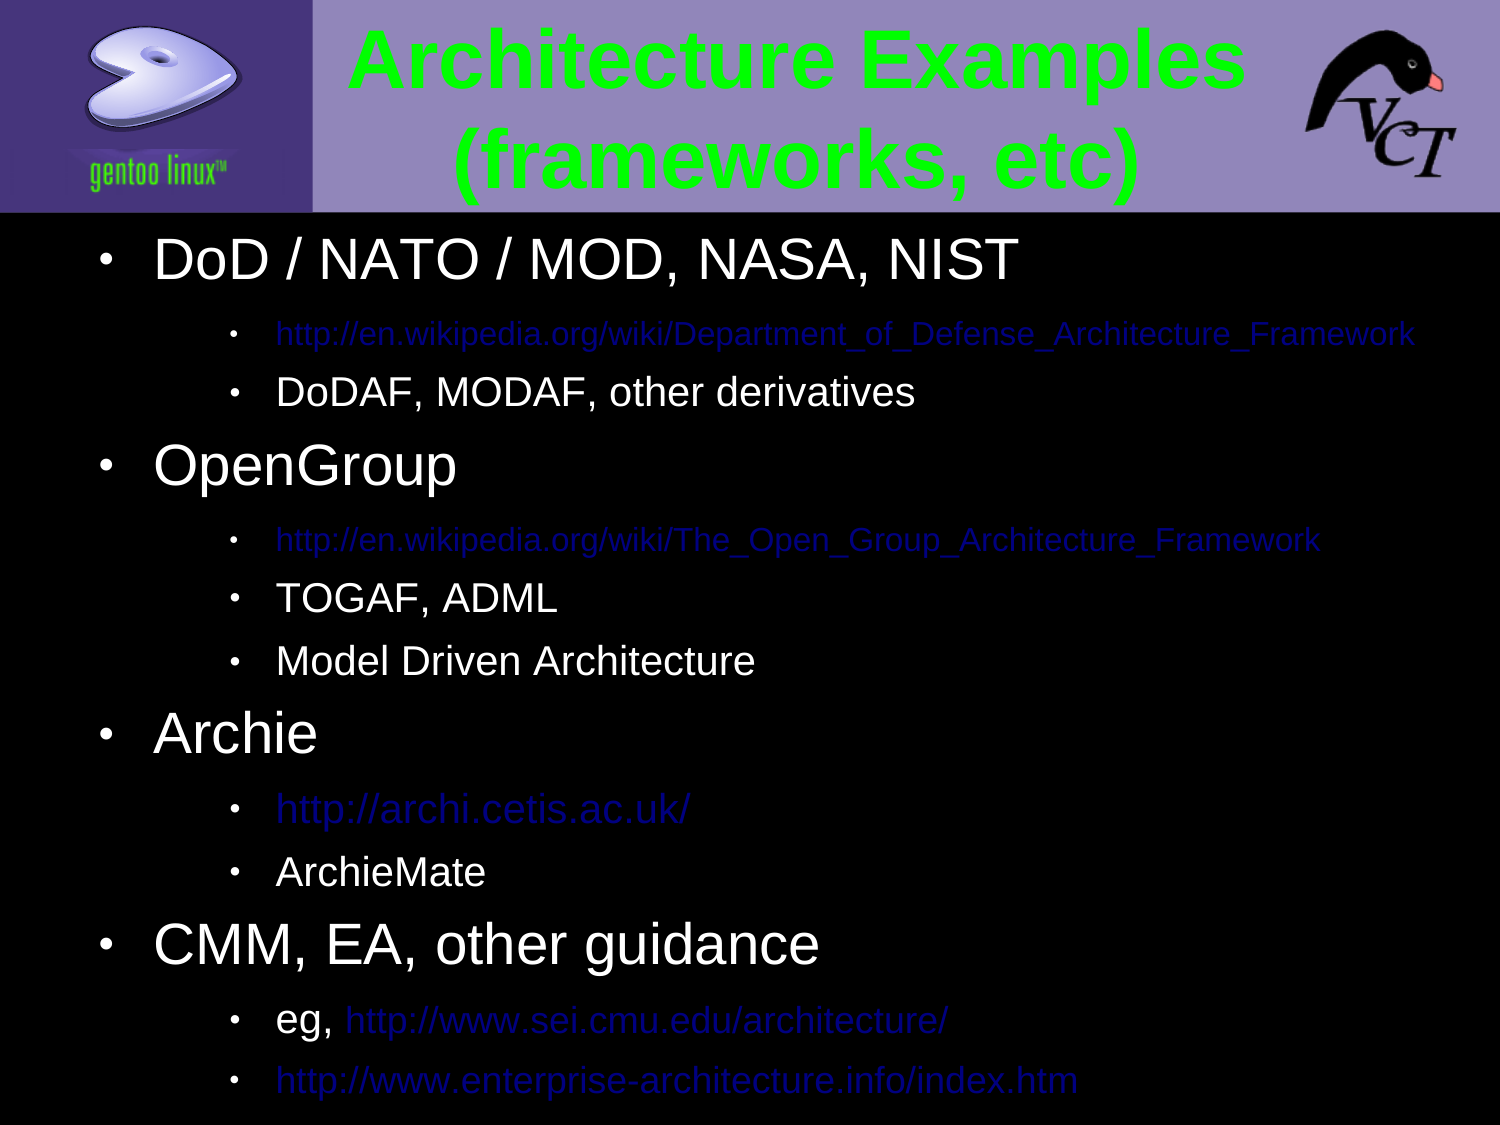

# Architecture Examples (frameworks, etc)
DoD / NATO / MOD, NASA, NIST
http://en.wikipedia.org/wiki/Department_of_Defense_Architecture_Framework
DoDAF, MODAF, other derivatives
OpenGroup
http://en.wikipedia.org/wiki/The_Open_Group_Architecture_Framework
TOGAF, ADML
Model Driven Architecture
Archie
http://archi.cetis.ac.uk/
ArchieMate
CMM, EA, other guidance
eg, http://www.sei.cmu.edu/architecture/
http://www.enterprise-architecture.info/index.htm